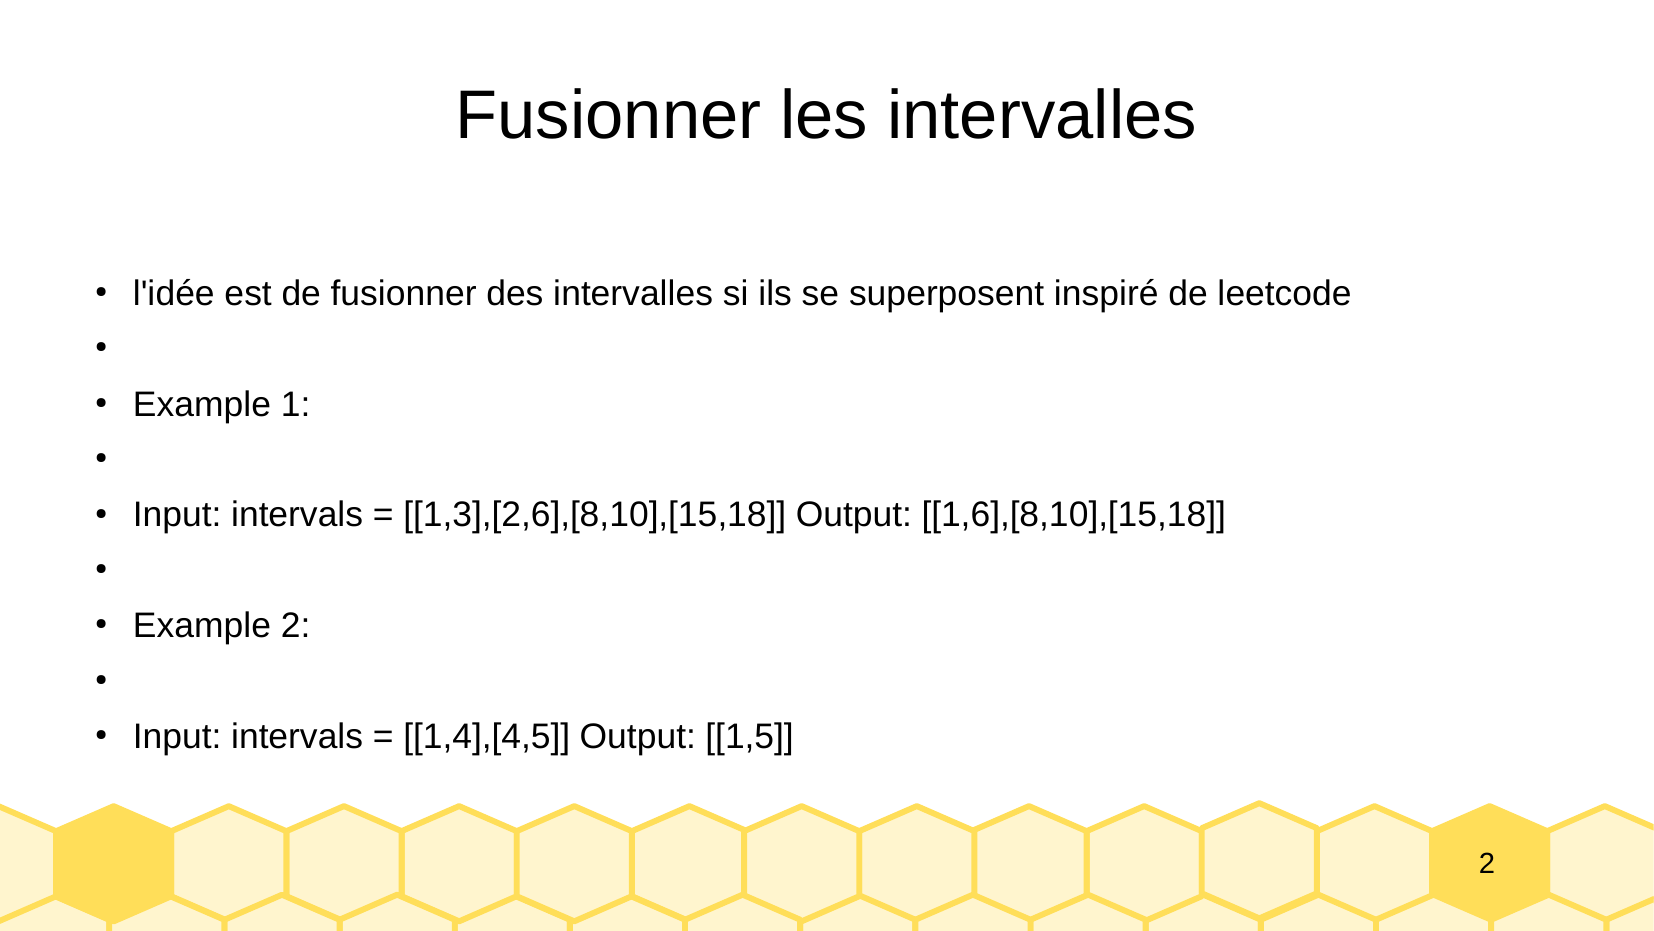

# Fusionner les intervalles
l'idée est de fusionner des intervalles si ils se superposent inspiré de leetcode
Example 1:
Input: intervals = [[1,3],[2,6],[8,10],[15,18]] Output: [[1,6],[8,10],[15,18]]
Example 2:
Input: intervals = [[1,4],[4,5]] Output: [[1,5]]